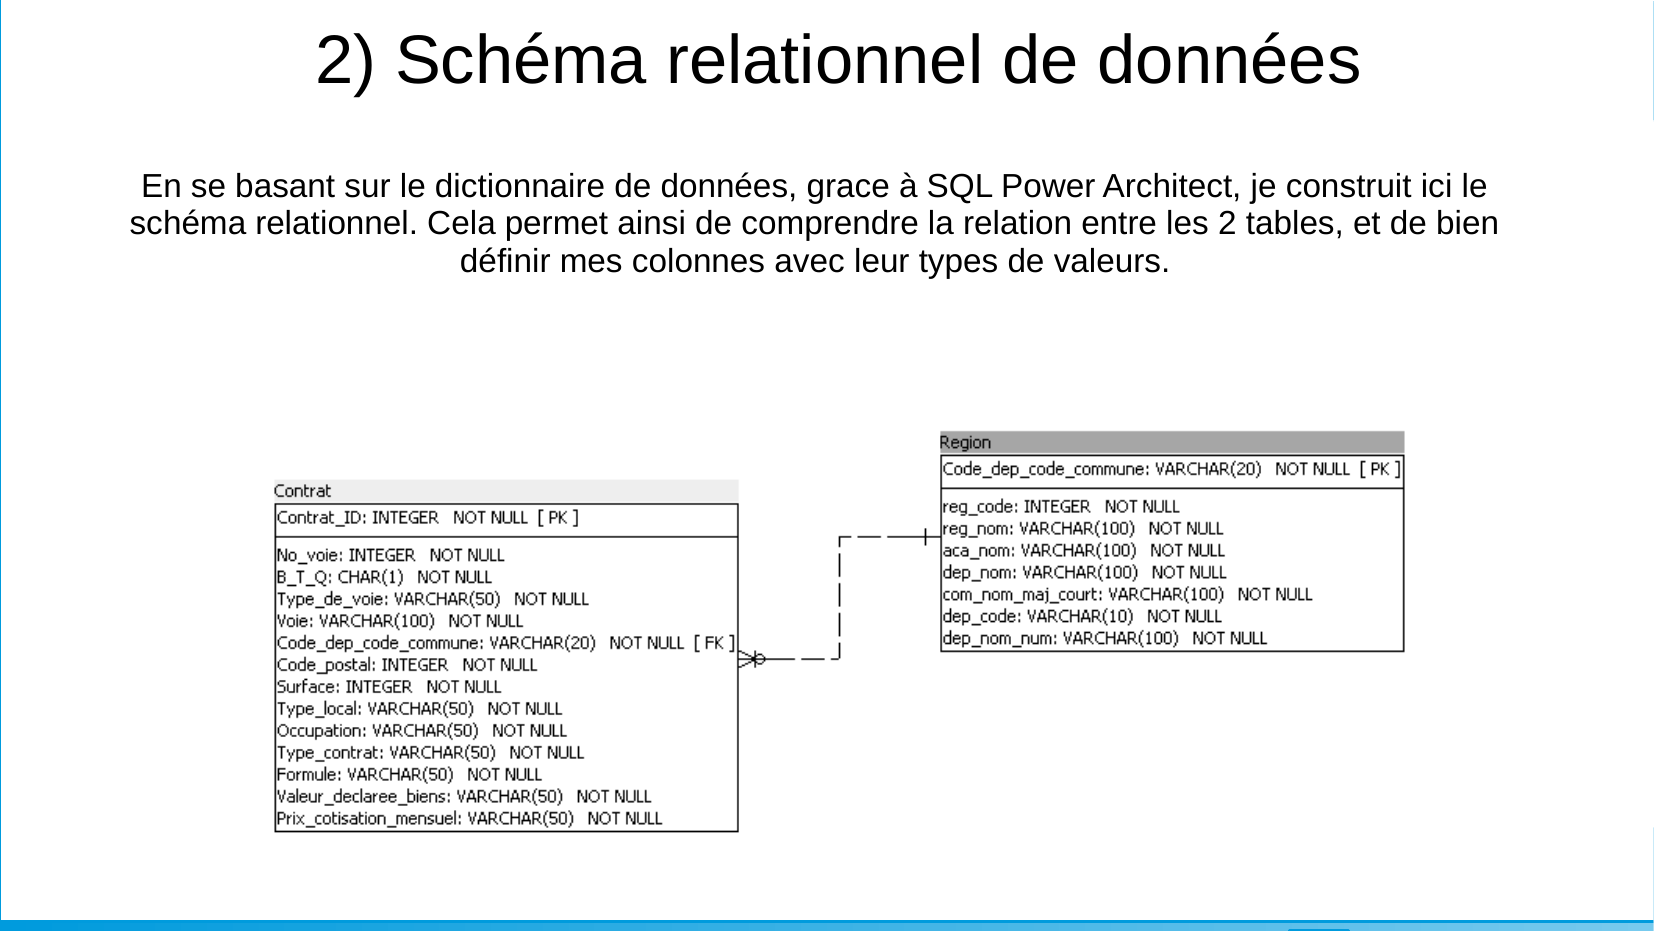

2) Schéma relationnel de données
#
En se basant sur le dictionnaire de données, grace à SQL Power Architect, je construit ici le schéma relationnel. Cela permet ainsi de comprendre la relation entre les 2 tables, et de bien définir mes colonnes avec leur types de valeurs.
4